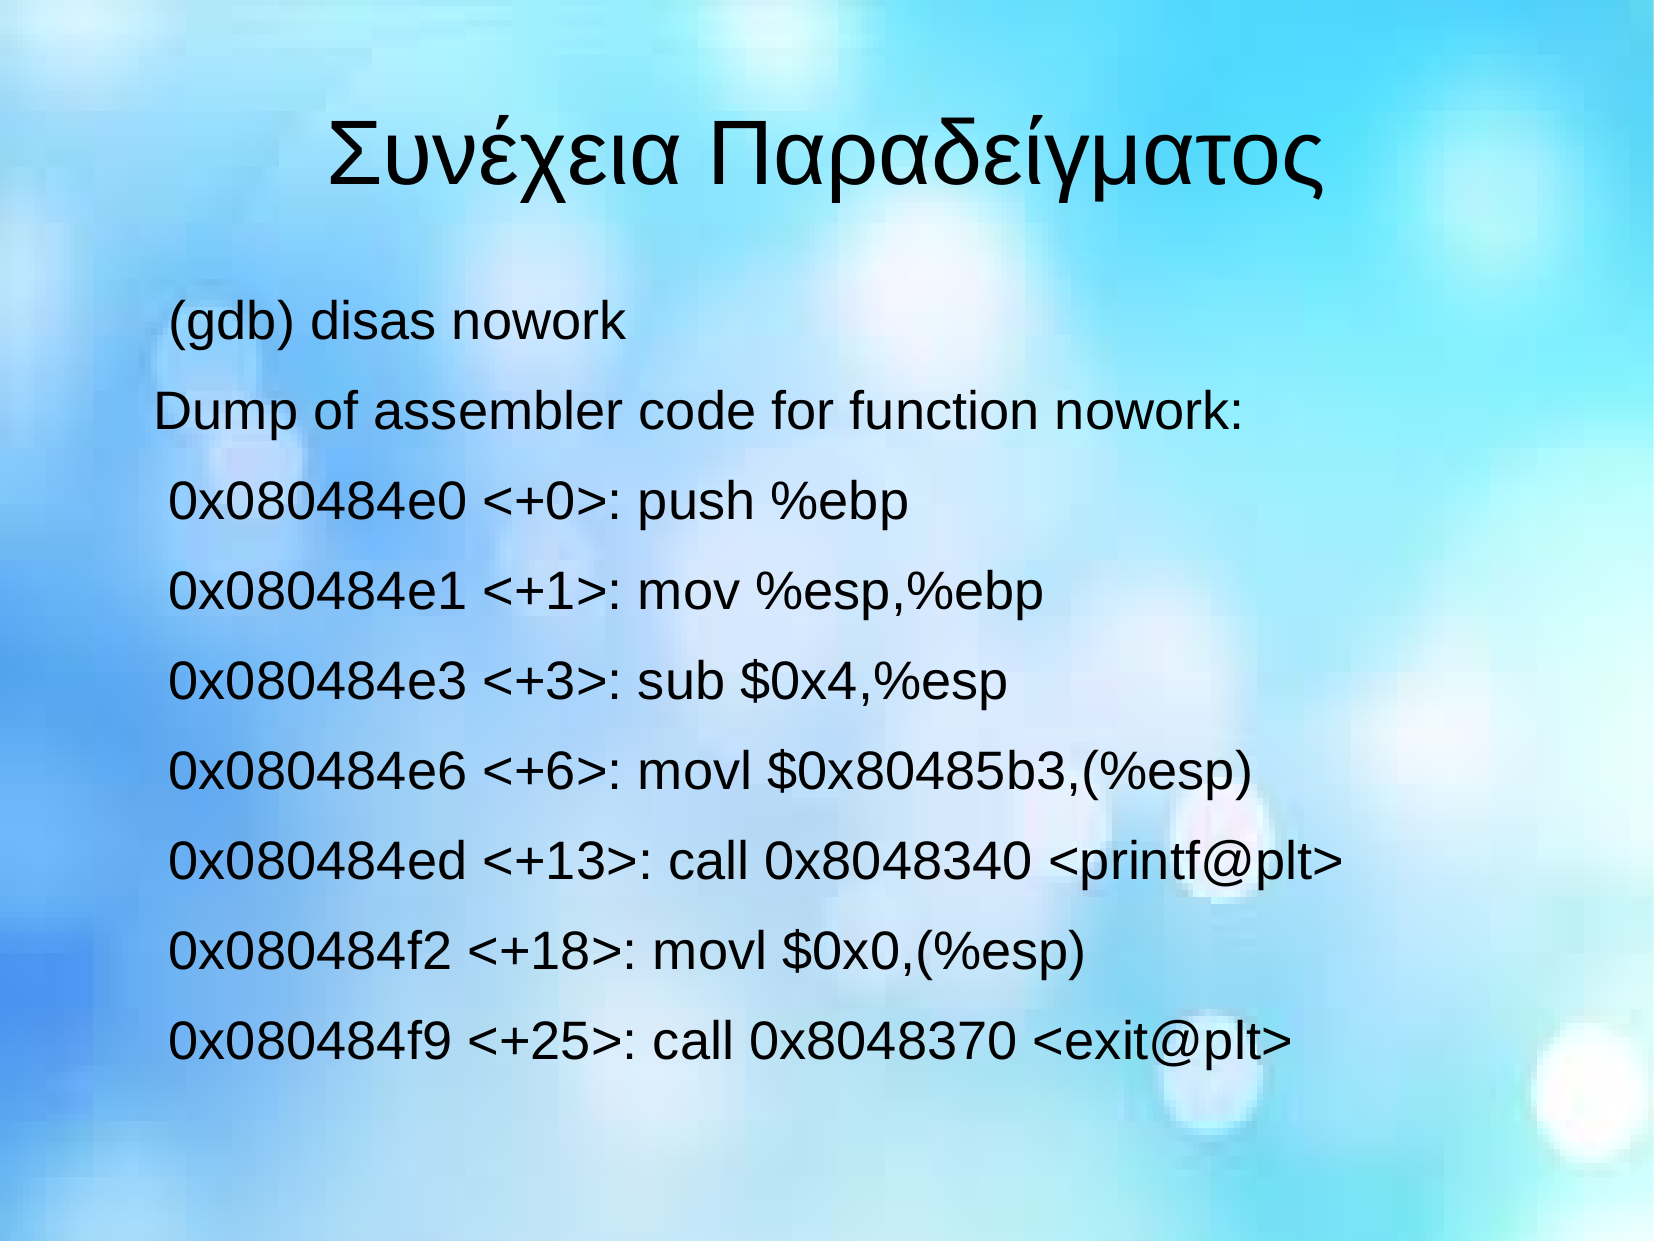

# Συνέχεια Παραδείγματος
 (gdb) disas nowork
Dump of assembler code for function nowork:
 0x080484e0 <+0>: push %ebp
 0x080484e1 <+1>: mov %esp,%ebp
 0x080484e3 <+3>: sub $0x4,%esp
 0x080484e6 <+6>: movl $0x80485b3,(%esp)
 0x080484ed <+13>: call 0x8048340 <printf@plt>
 0x080484f2 <+18>: movl $0x0,(%esp)
 0x080484f9 <+25>: call 0x8048370 <exit@plt>